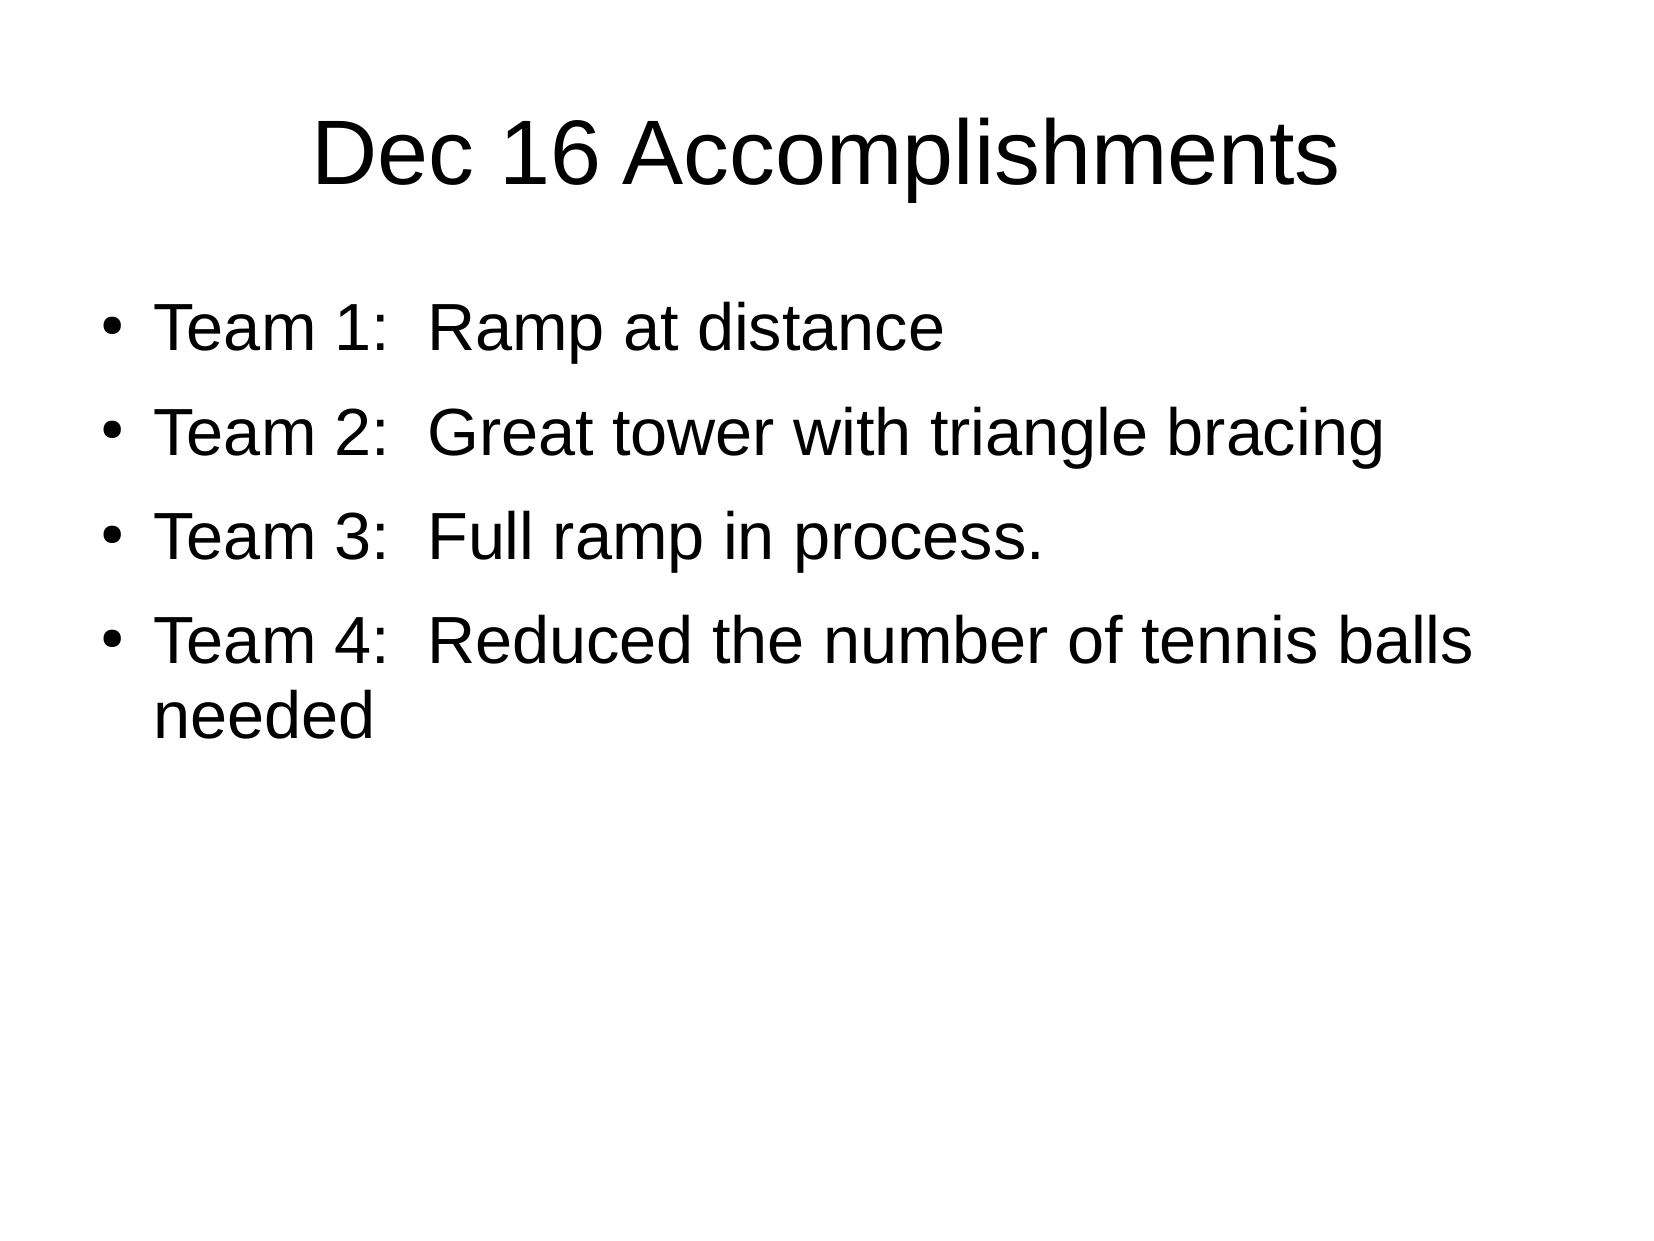

# Dec 16 Accomplishments
Team 1: Ramp at distance
Team 2: Great tower with triangle bracing
Team 3: Full ramp in process.
Team 4: Reduced the number of tennis balls needed